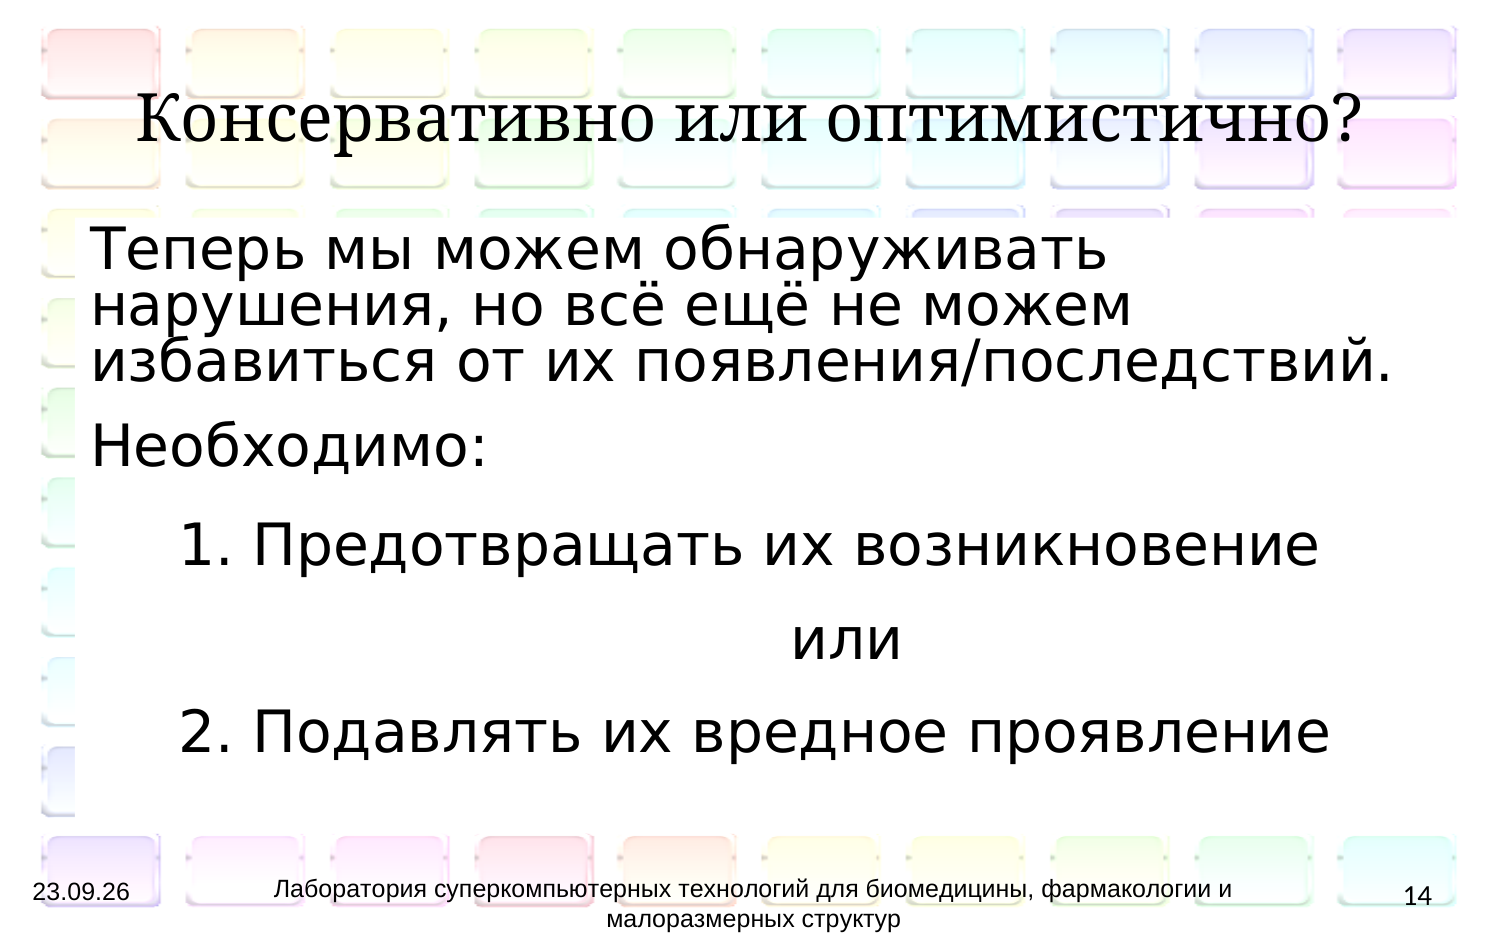

# Консервативно или оптимистично?
Теперь мы можем обнаруживать нарушения, но всё ещё не можем избавиться от их появления/последствий.
Необходимо:
 Предотвращать их возникновение
или
 Подавлять их вредное проявление
Лаборатория суперкомпьютерных технологий для биомедицины, фармакологии и малоразмерных структур